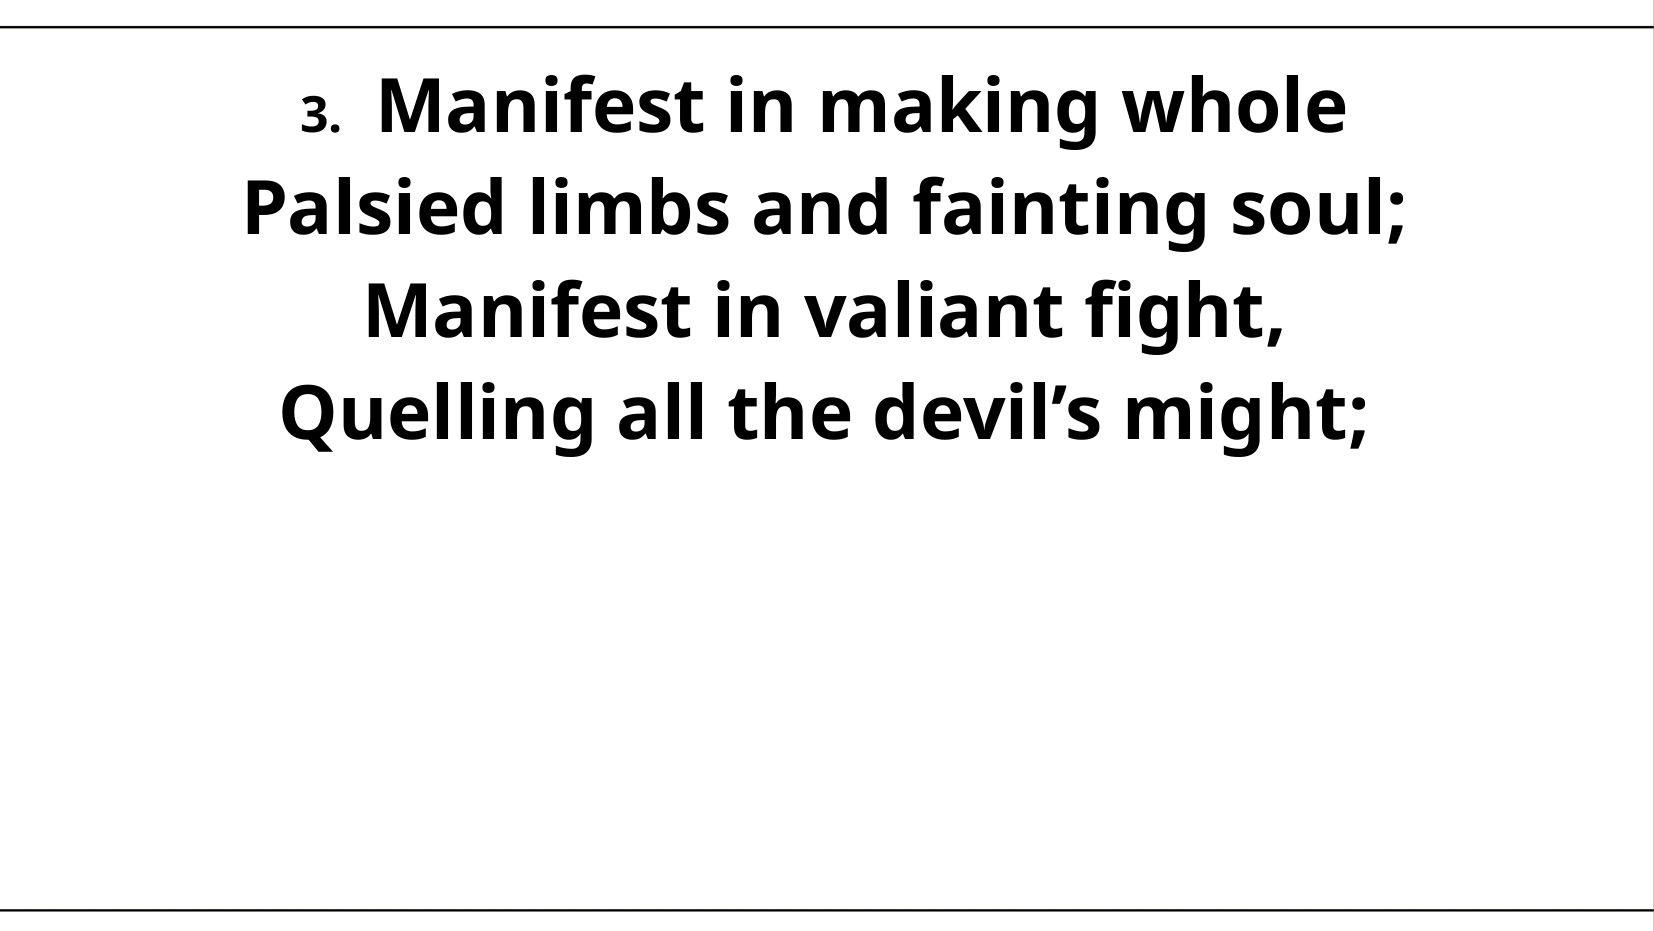

3.	Manifest in making whole
Palsied limbs and fainting soul;
Manifest in valiant fight,
Quelling all the devil’s might;